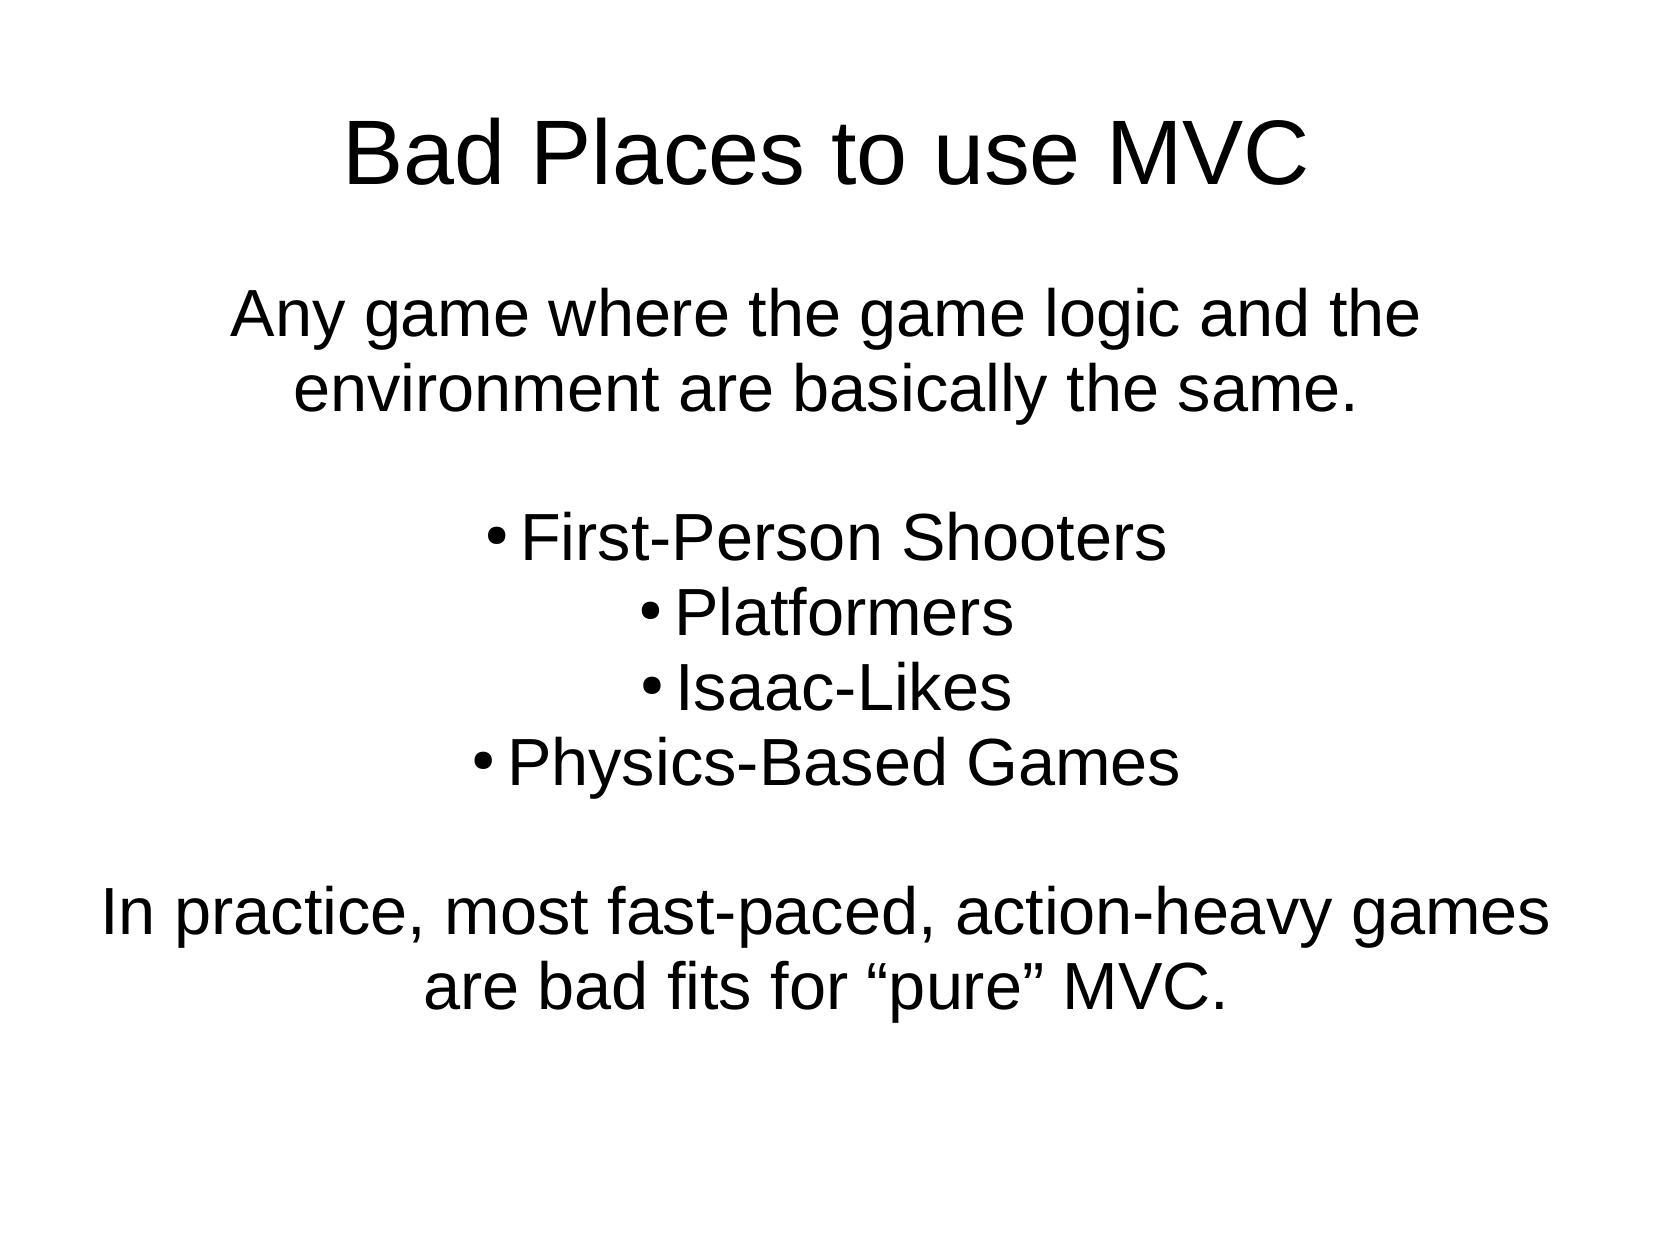

# Bad Places to use MVC
Any game where the game logic and the environment are basically the same.
First-Person Shooters
Platformers
Isaac-Likes
Physics-Based Games
In practice, most fast-paced, action-heavy games are bad fits for “pure” MVC.